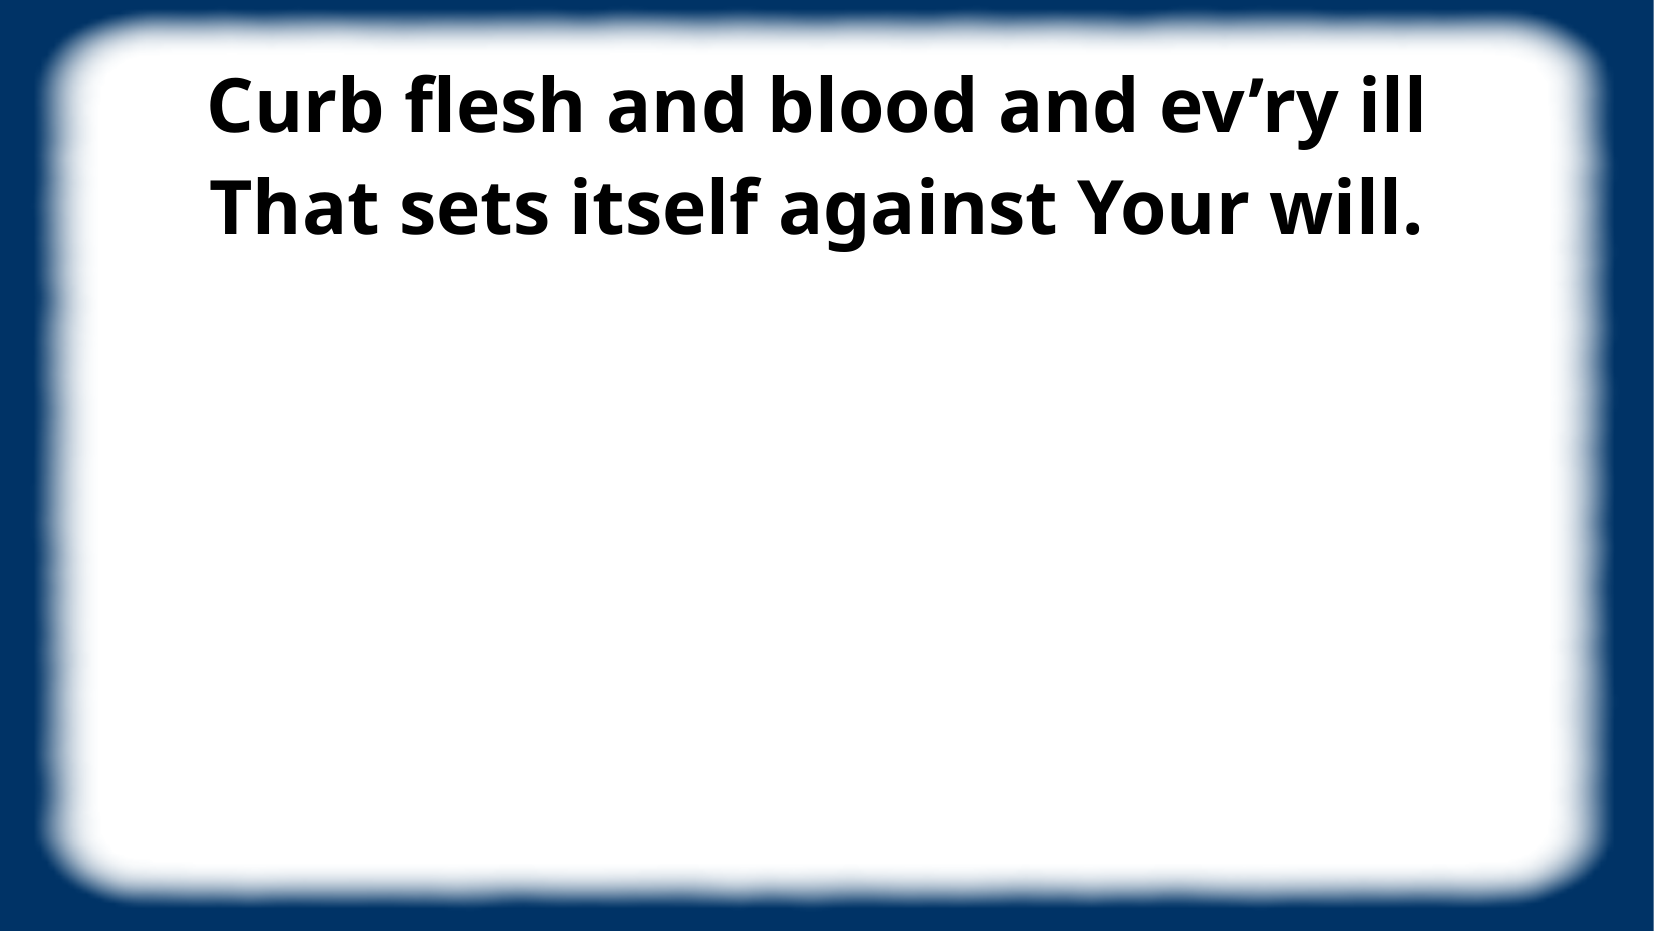

Curb flesh and blood and ev’ry ill
That sets itself against Your will.